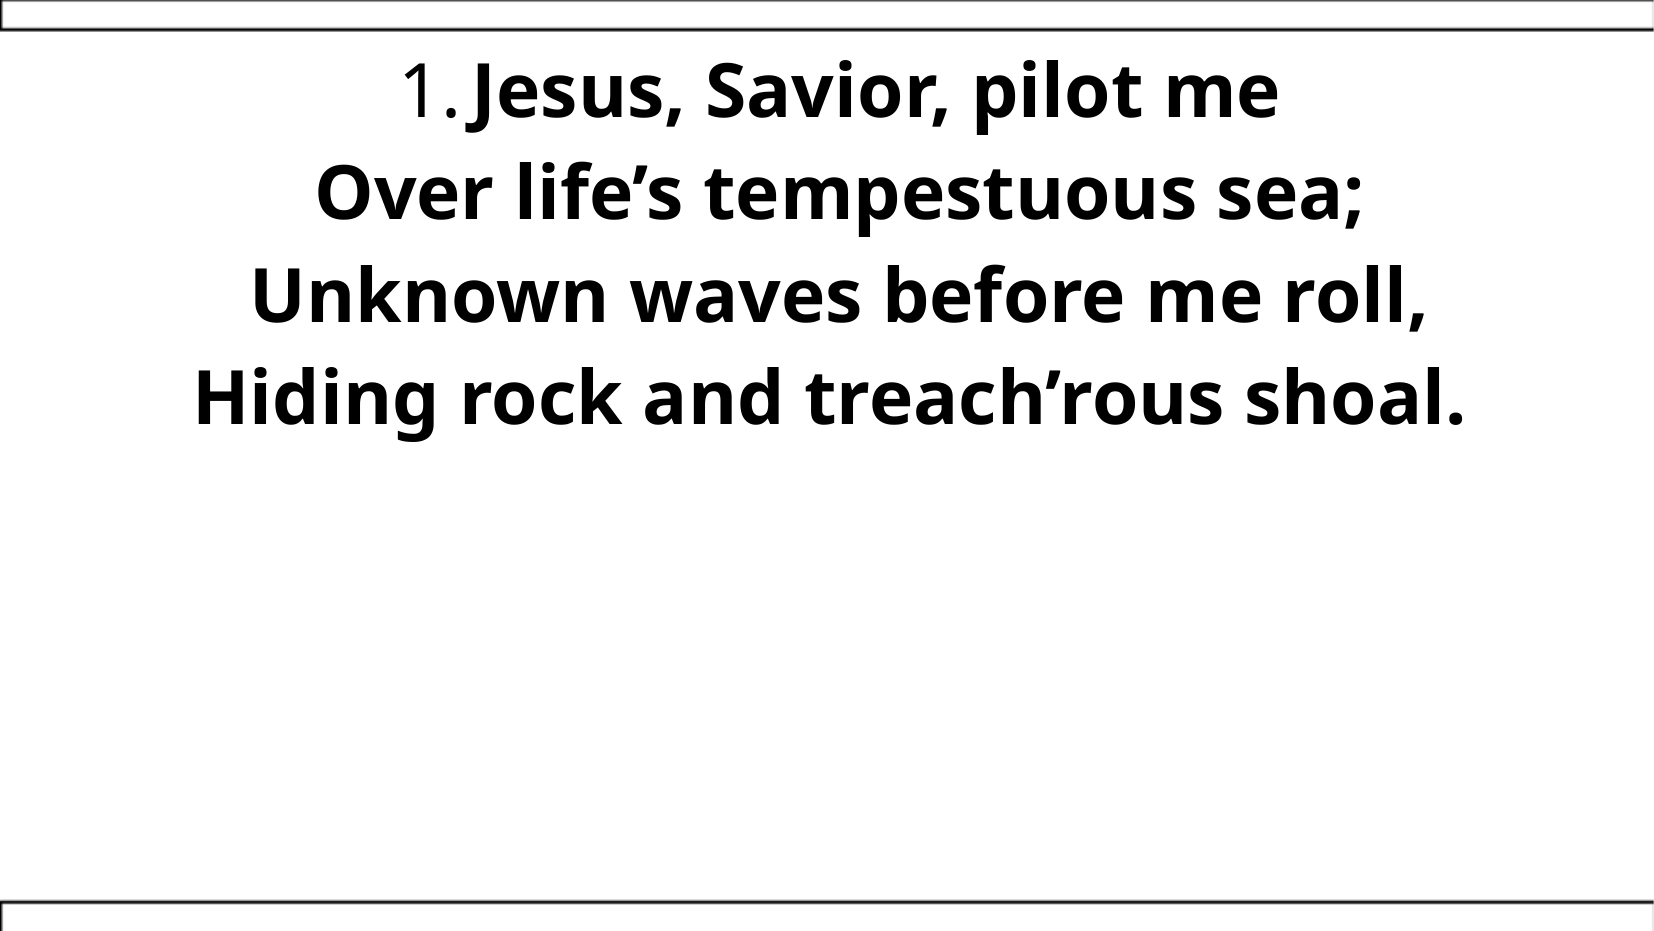

1.	Jesus, Savior, pilot me
Over life’s tempestuous sea;
Unknown waves before me roll,
Hiding rock and treach’rous shoal.